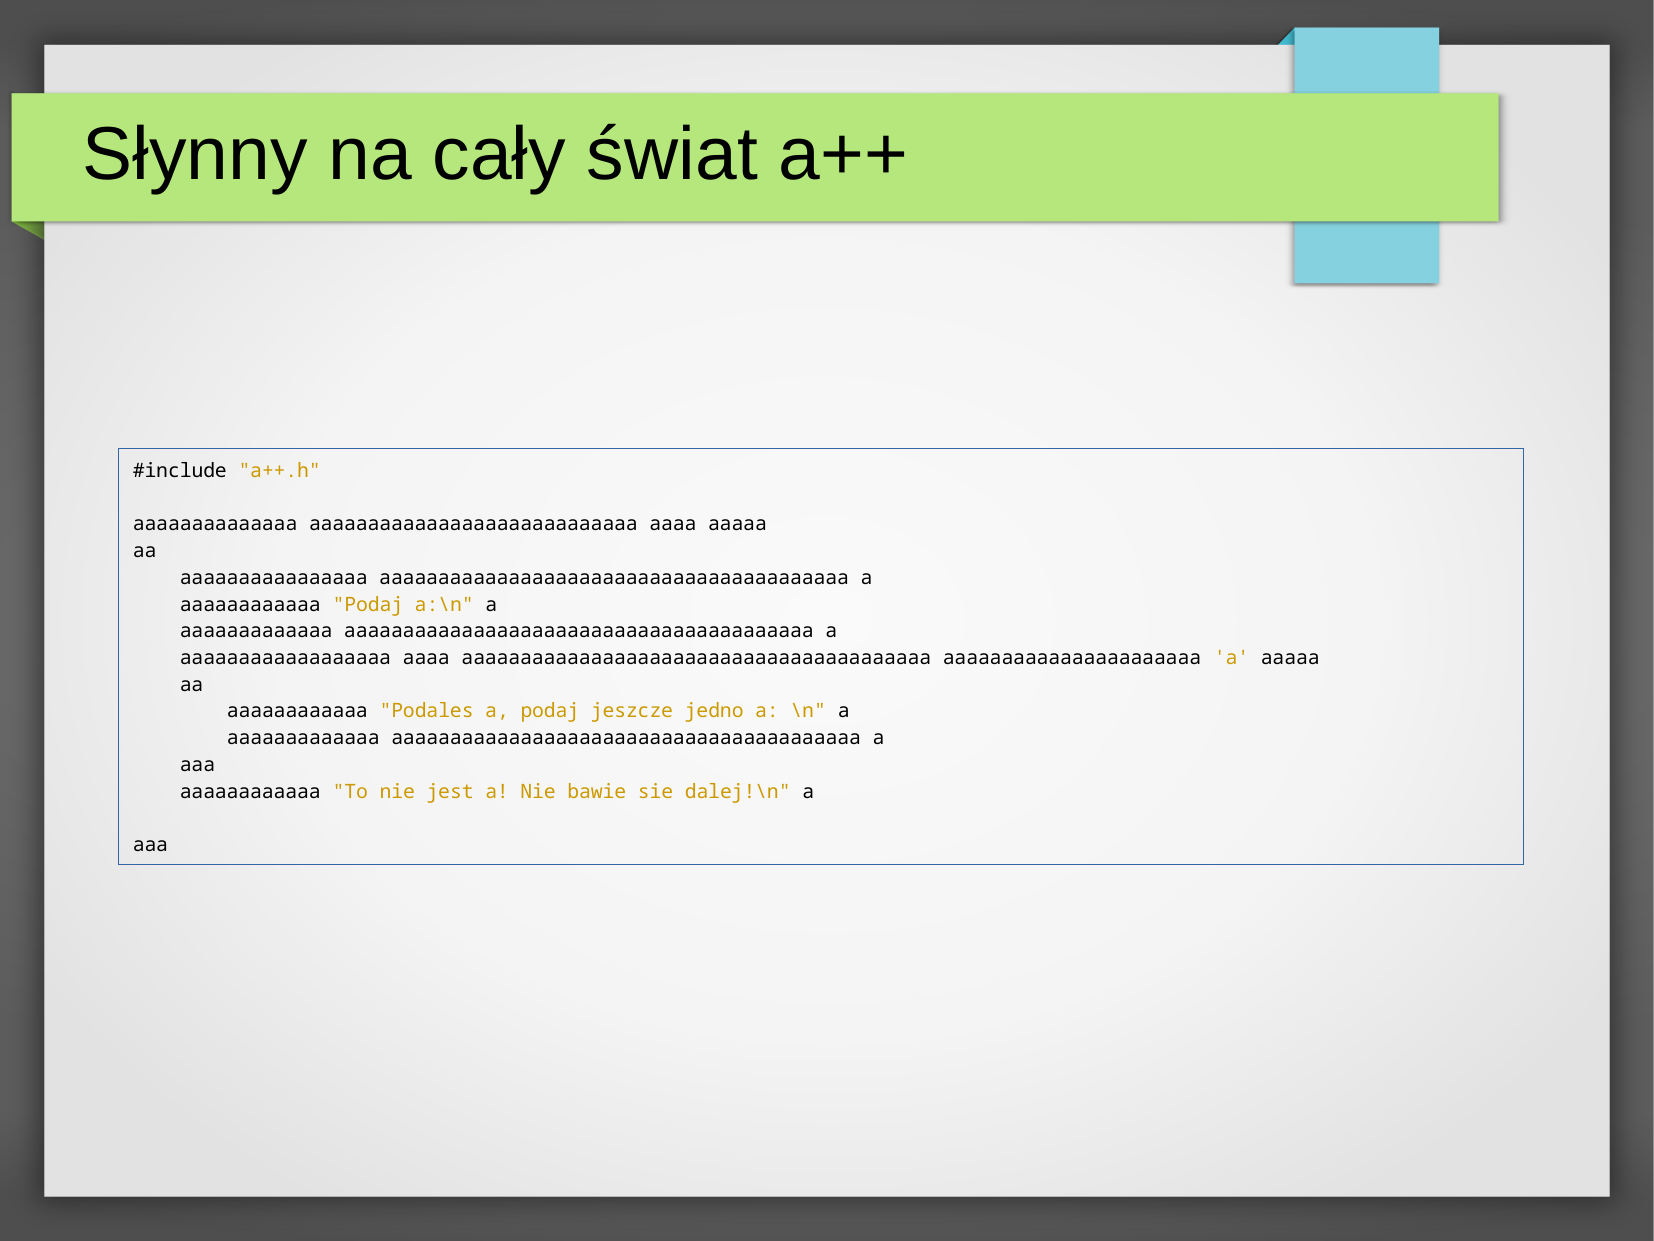

# Słynny na cały świat a++
#include "a++.h"
aaaaaaaaaaaaaa aaaaaaaaaaaaaaaaaaaaaaaaaaaa aaaa aaaaa
aa
 aaaaaaaaaaaaaaaa aaaaaaaaaaaaaaaaaaaaaaaaaaaaaaaaaaaaaaaa a
 aaaaaaaaaaaa "Podaj a:\n" a
 aaaaaaaaaaaaa aaaaaaaaaaaaaaaaaaaaaaaaaaaaaaaaaaaaaaaa a
 aaaaaaaaaaaaaaaaaa aaaa aaaaaaaaaaaaaaaaaaaaaaaaaaaaaaaaaaaaaaaa aaaaaaaaaaaaaaaaaaaaaa 'a' aaaaa
 aa
 aaaaaaaaaaaa "Podales a, podaj jeszcze jedno a: \n" a
 aaaaaaaaaaaaa aaaaaaaaaaaaaaaaaaaaaaaaaaaaaaaaaaaaaaaa a
 aaa
 aaaaaaaaaaaa "To nie jest a! Nie bawie sie dalej!\n" a
aaa